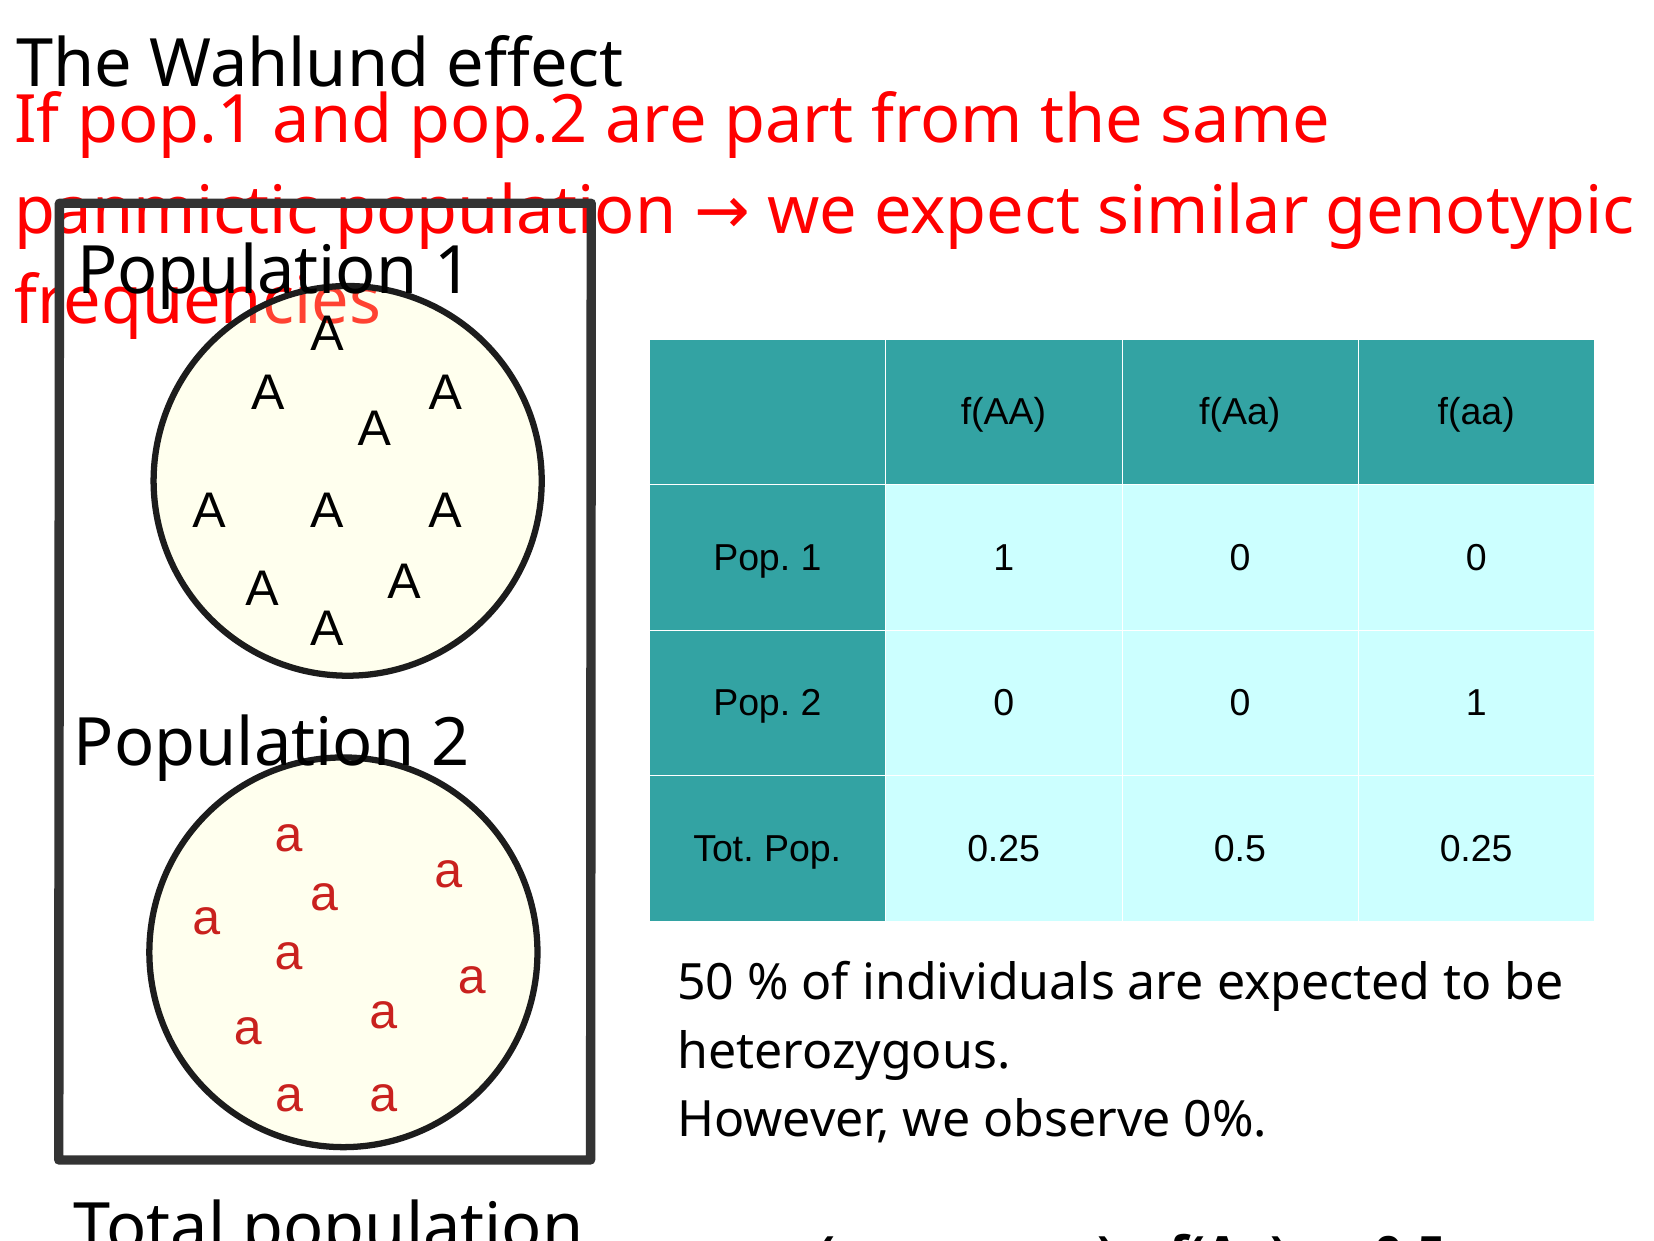

The Wahlund effect
If pop.1 and pop.2 are part from the same panmictic population → we expect similar genotypic frequencies
Population 1
A
| | f(AA) | f(Aa) | f(aa) |
| --- | --- | --- | --- |
| Pop. 1 | 1 | 0 | 0 |
| Pop. 2 | 0 | 0 | 1 |
| Tot. Pop. | 0.25 | 0.5 | 0.25 |
A
A
A
A
A
A
A
A
A
Population 2
a
a
a
a
a
50 % of individuals are expected to be heterozygous.
However, we observe 0%.
mean(pop1 ; pop2) = f(Aa)Tot - 0.5
a
a
a
a
a
Total population